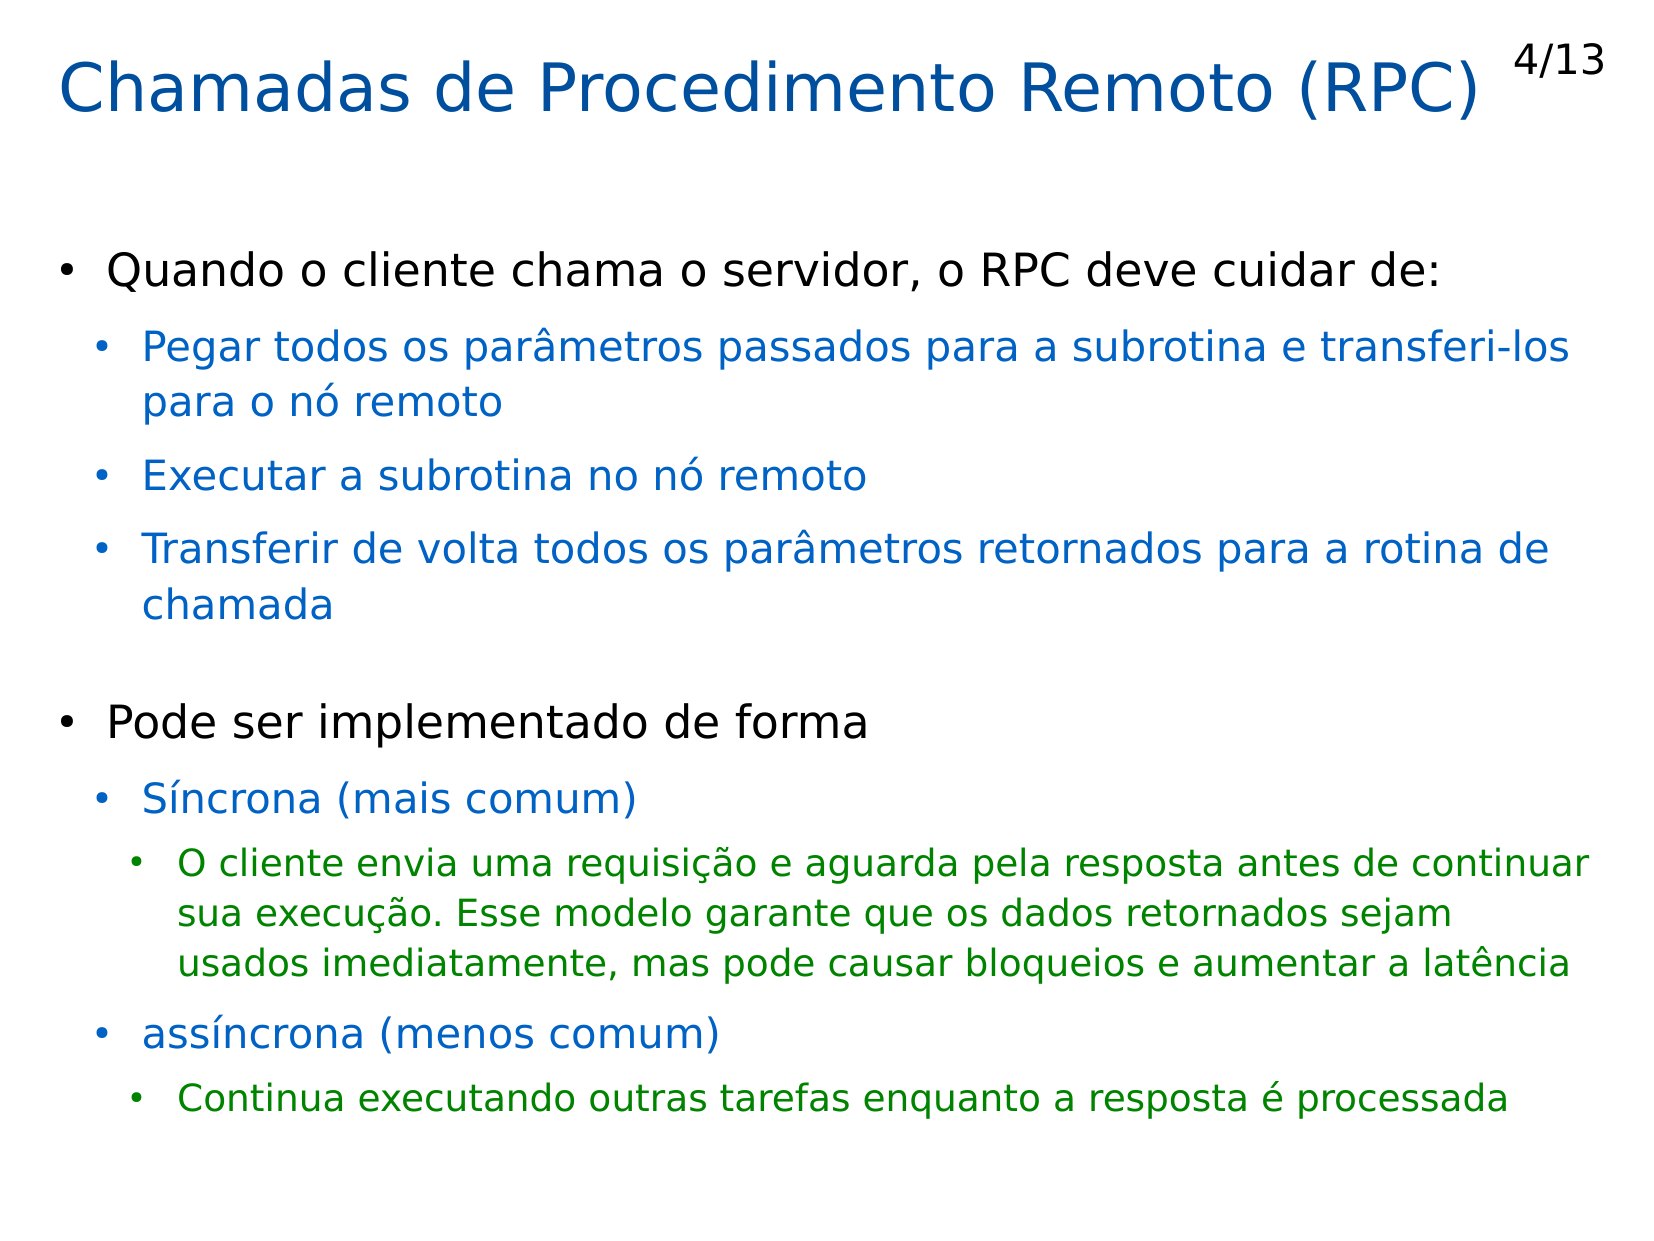

# Chamadas de Procedimento Remoto (RPC)
4
Quando o cliente chama o servidor, o RPC deve cuidar de:
Pegar todos os parâmetros passados ​​para a subrotina e transferi-los para o nó remoto
Executar a subrotina no nó remoto
Transferir de volta todos os parâmetros retornados para a rotina de chamada
Pode ser implementado de forma
Síncrona (mais comum)
O cliente envia uma requisição e aguarda pela resposta antes de continuar sua execução. Esse modelo garante que os dados retornados sejam usados imediatamente, mas pode causar bloqueios e aumentar a latência
assíncrona (menos comum)
Continua executando outras tarefas enquanto a resposta é processada